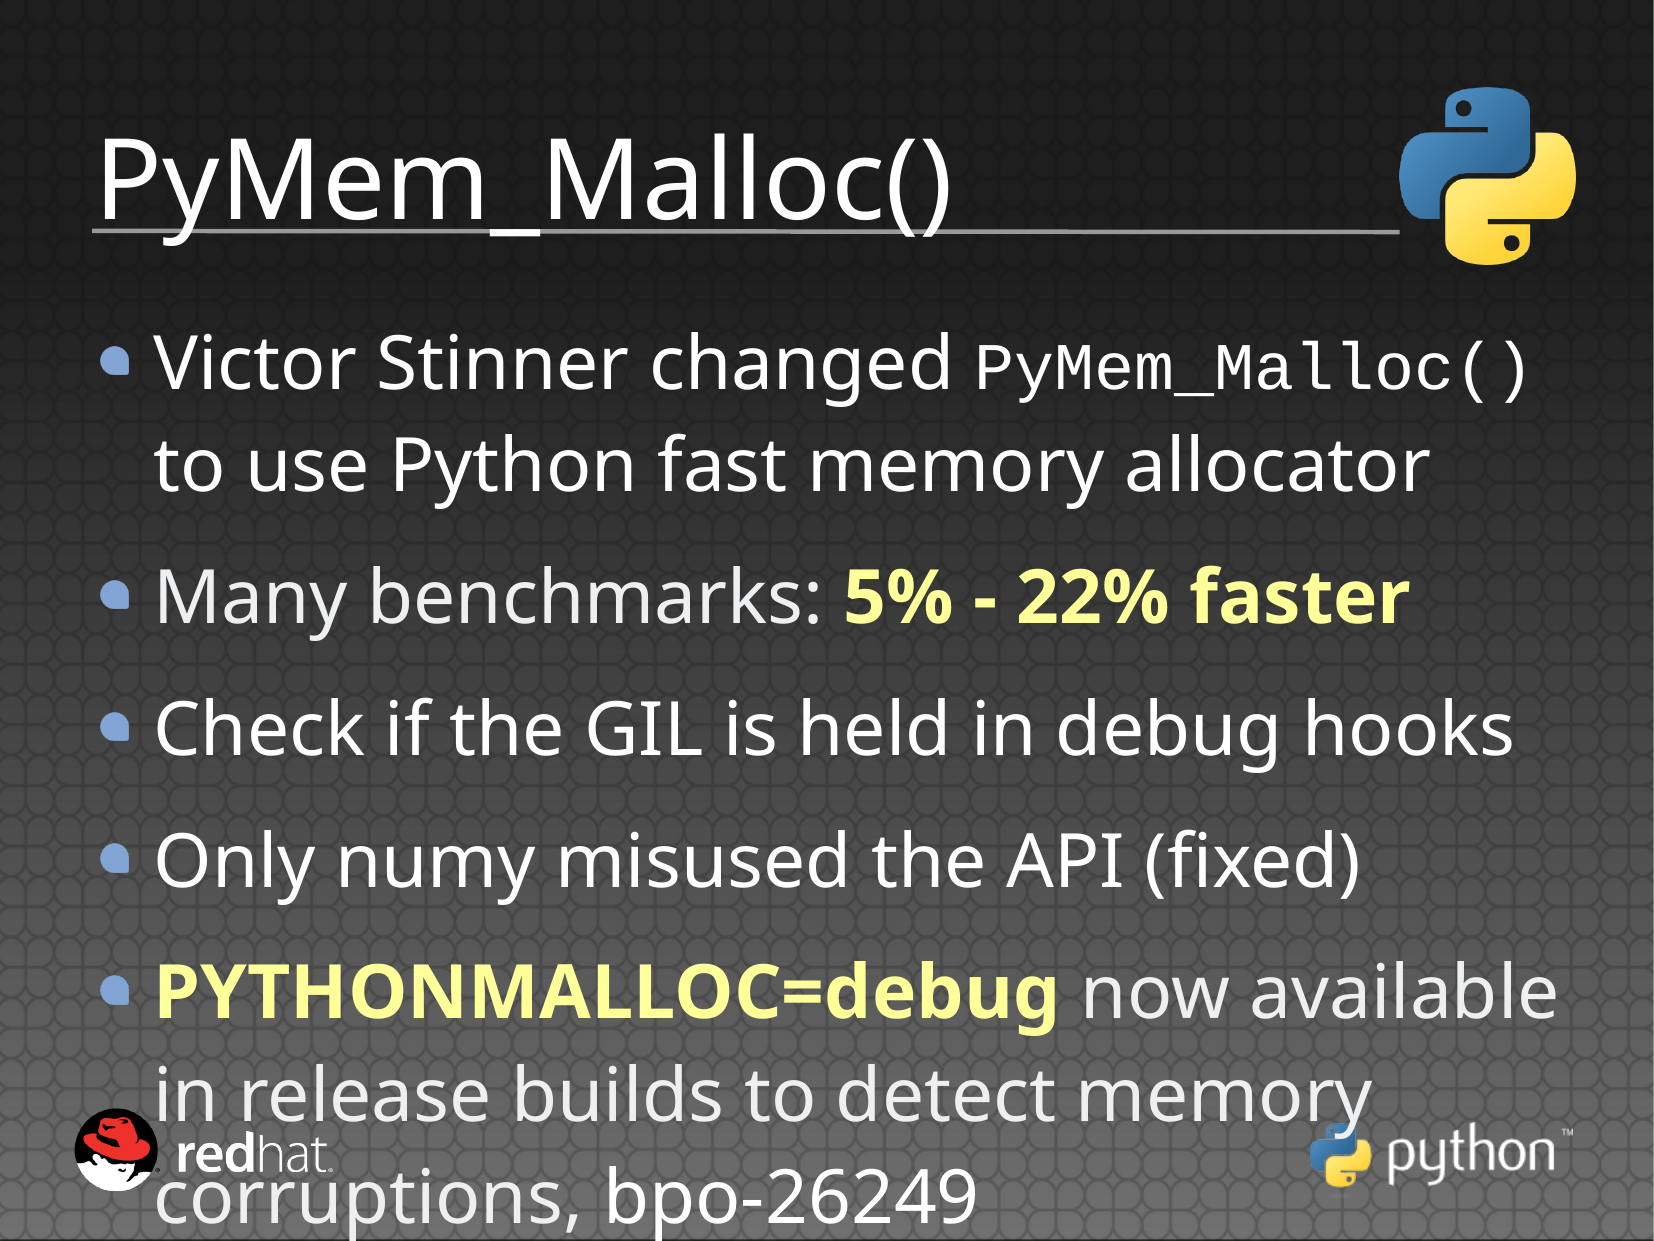

PyMem_Malloc()
# Victor Stinner changed PyMem_Malloc() to use Python fast memory allocator
Many benchmarks: 5% - 22% faster
Check if the GIL is held in debug hooks
Only numy misused the API (fixed)
PYTHONMALLOC=debug now available in release builds to detect memory corruptions, bpo-26249